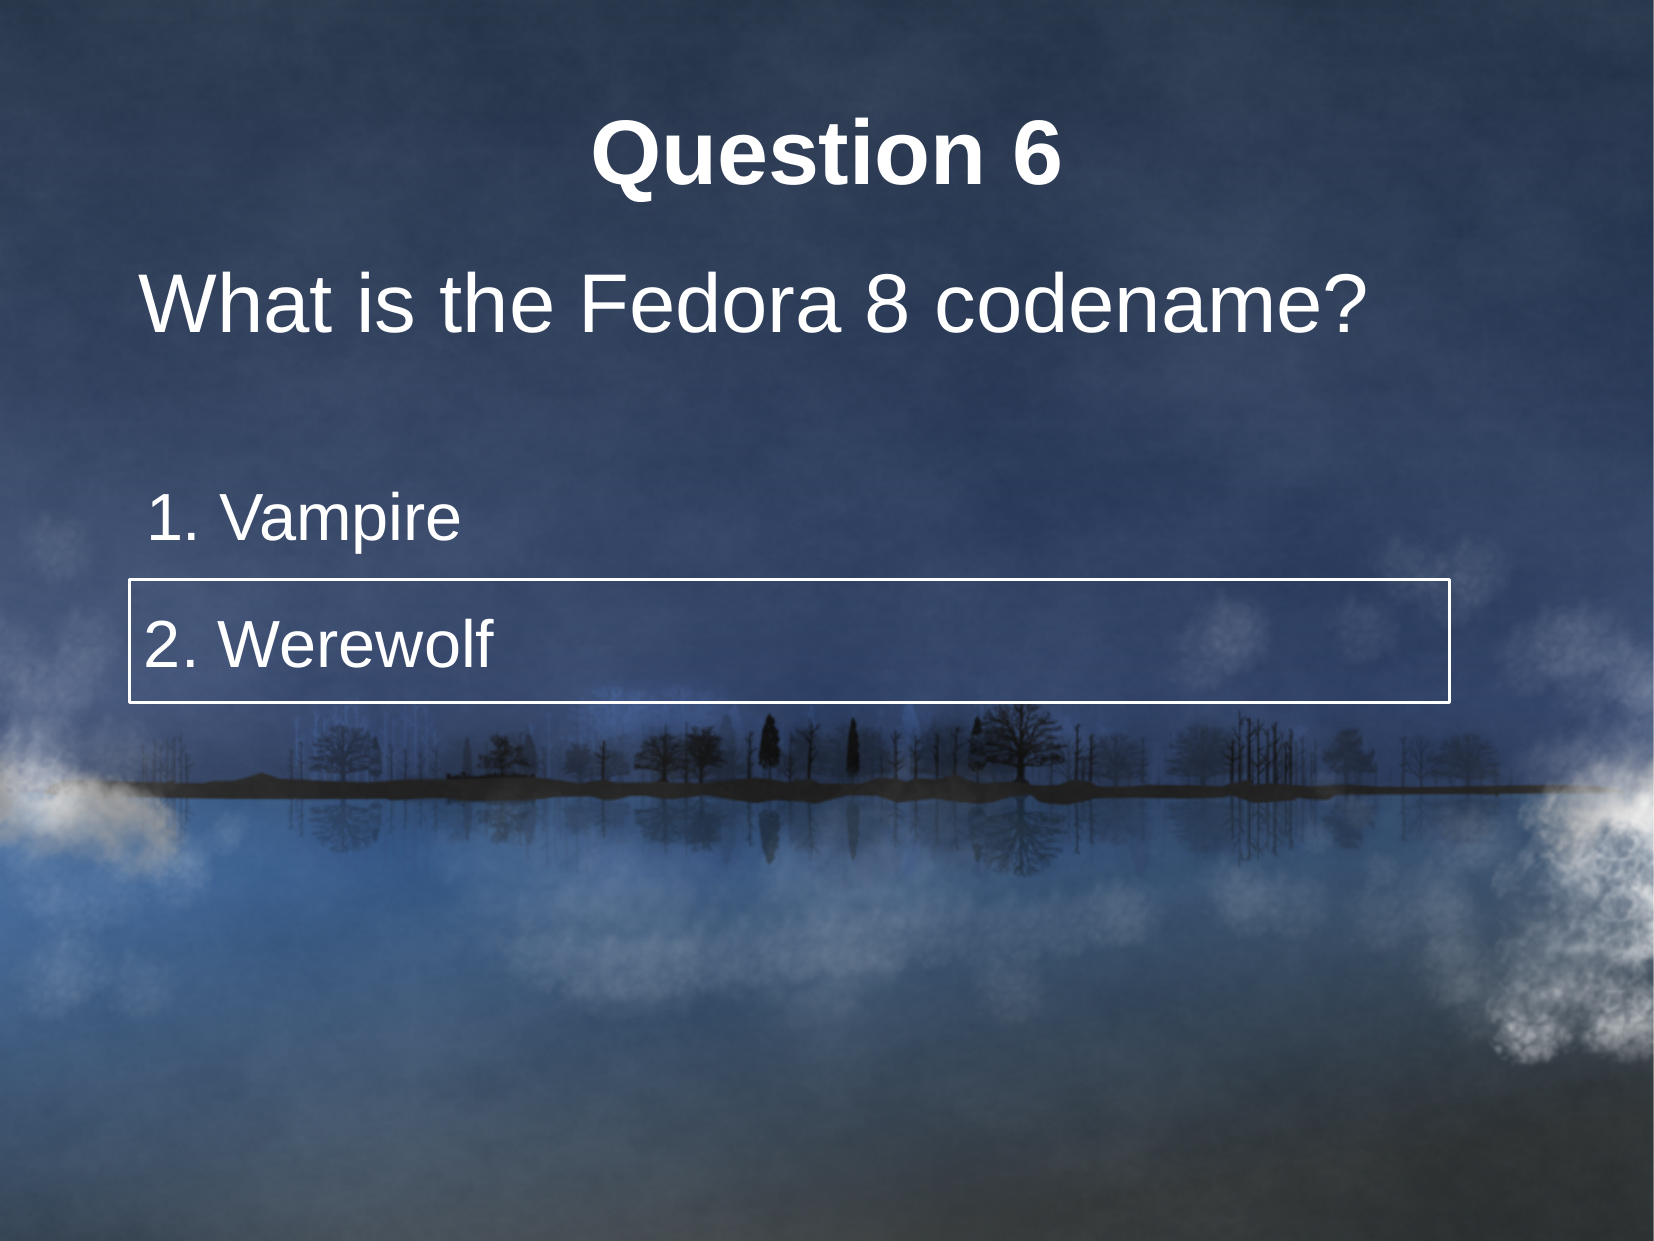

# Question 6
What is the Fedora 8 codename?
1. Vampire
2. Werewolf